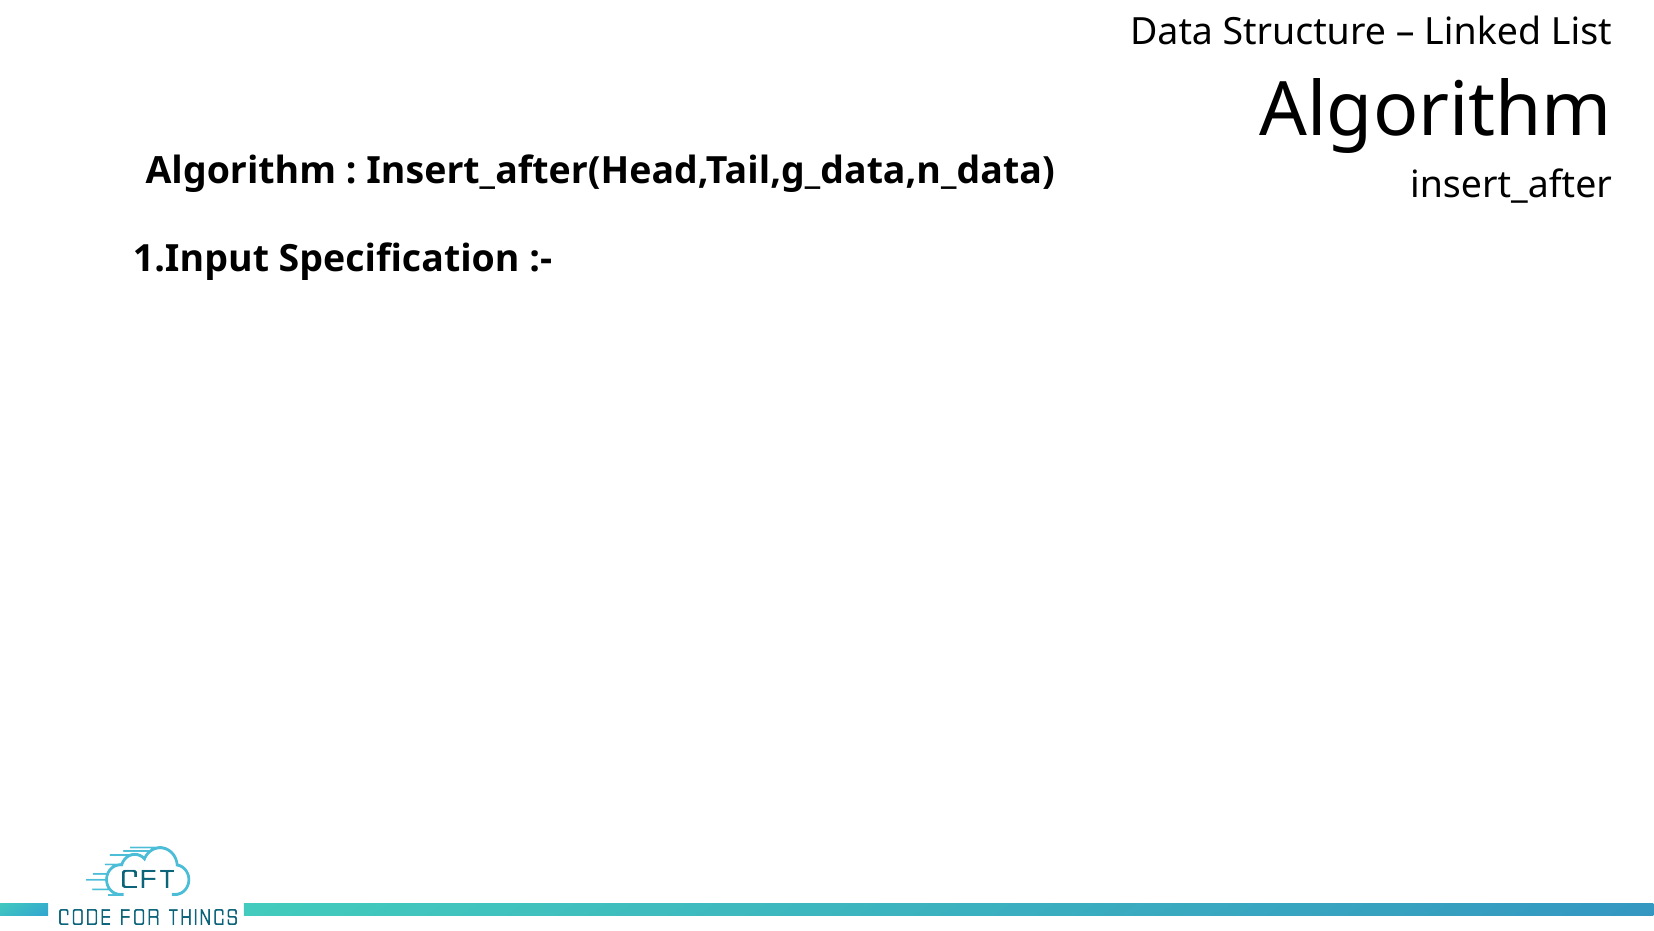

# Data Structure – Linked List Algorithm insert_after
Algorithm : Insert_after(Head,Tail,g_data,n_data)
1.Input Specification :-